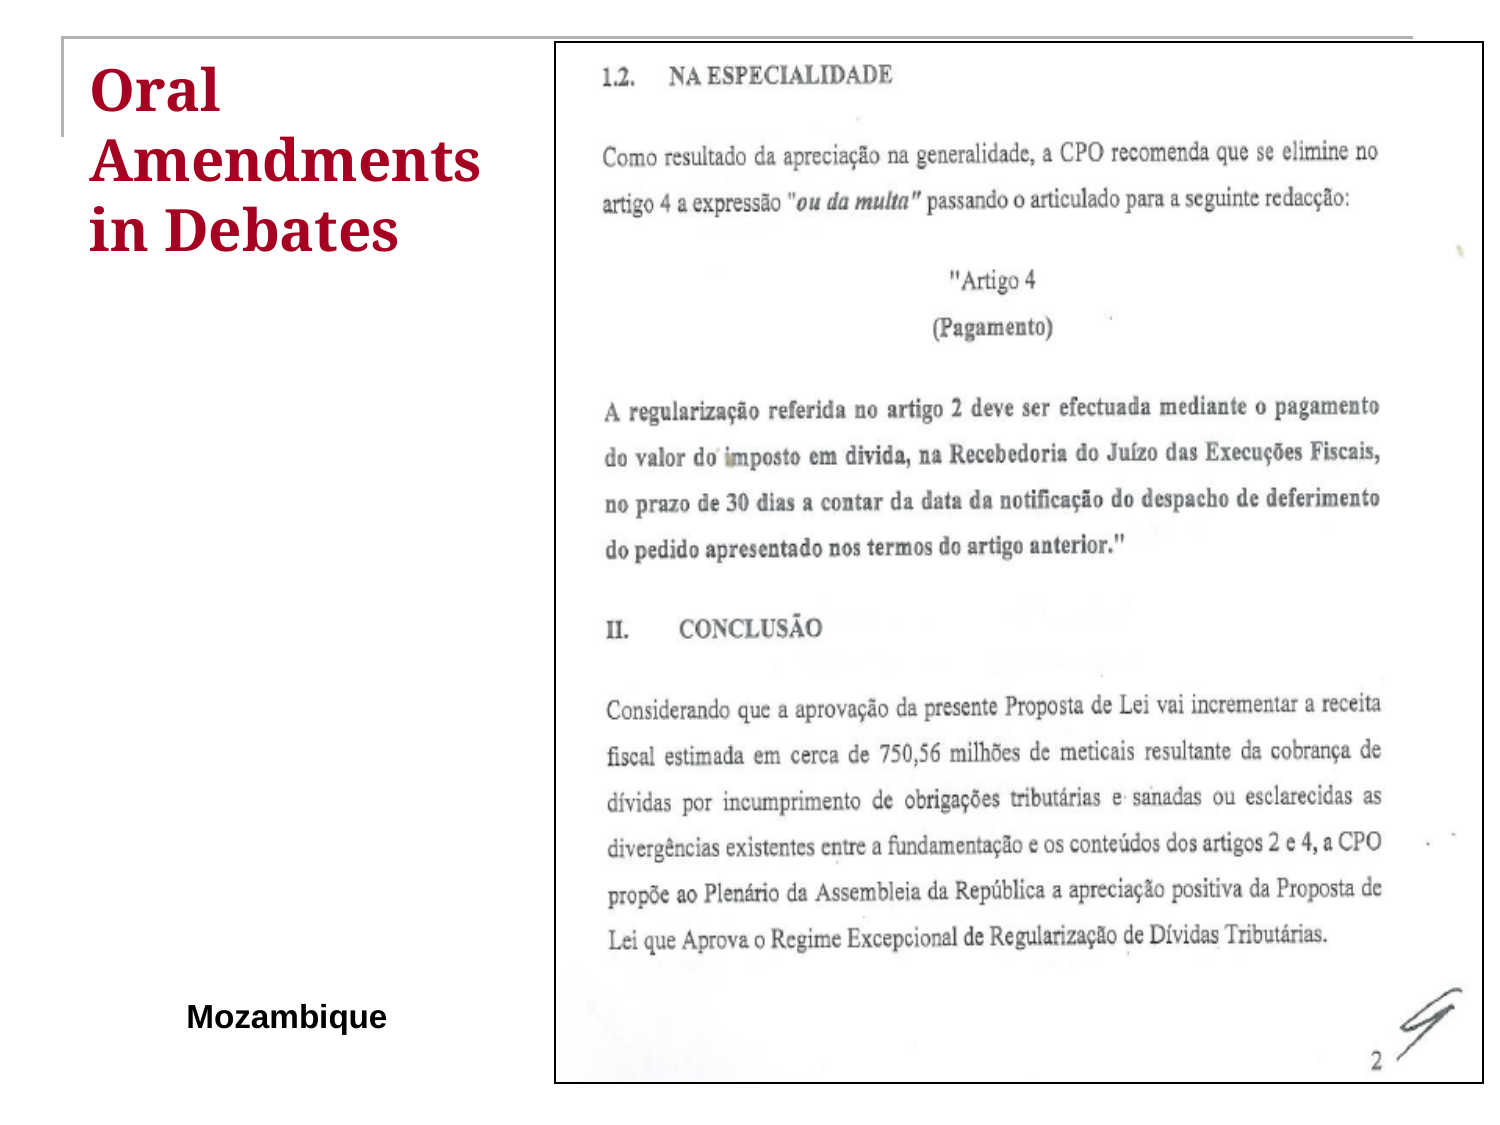

# Oral Amendments in Debates
old
lang
new
Mozambique